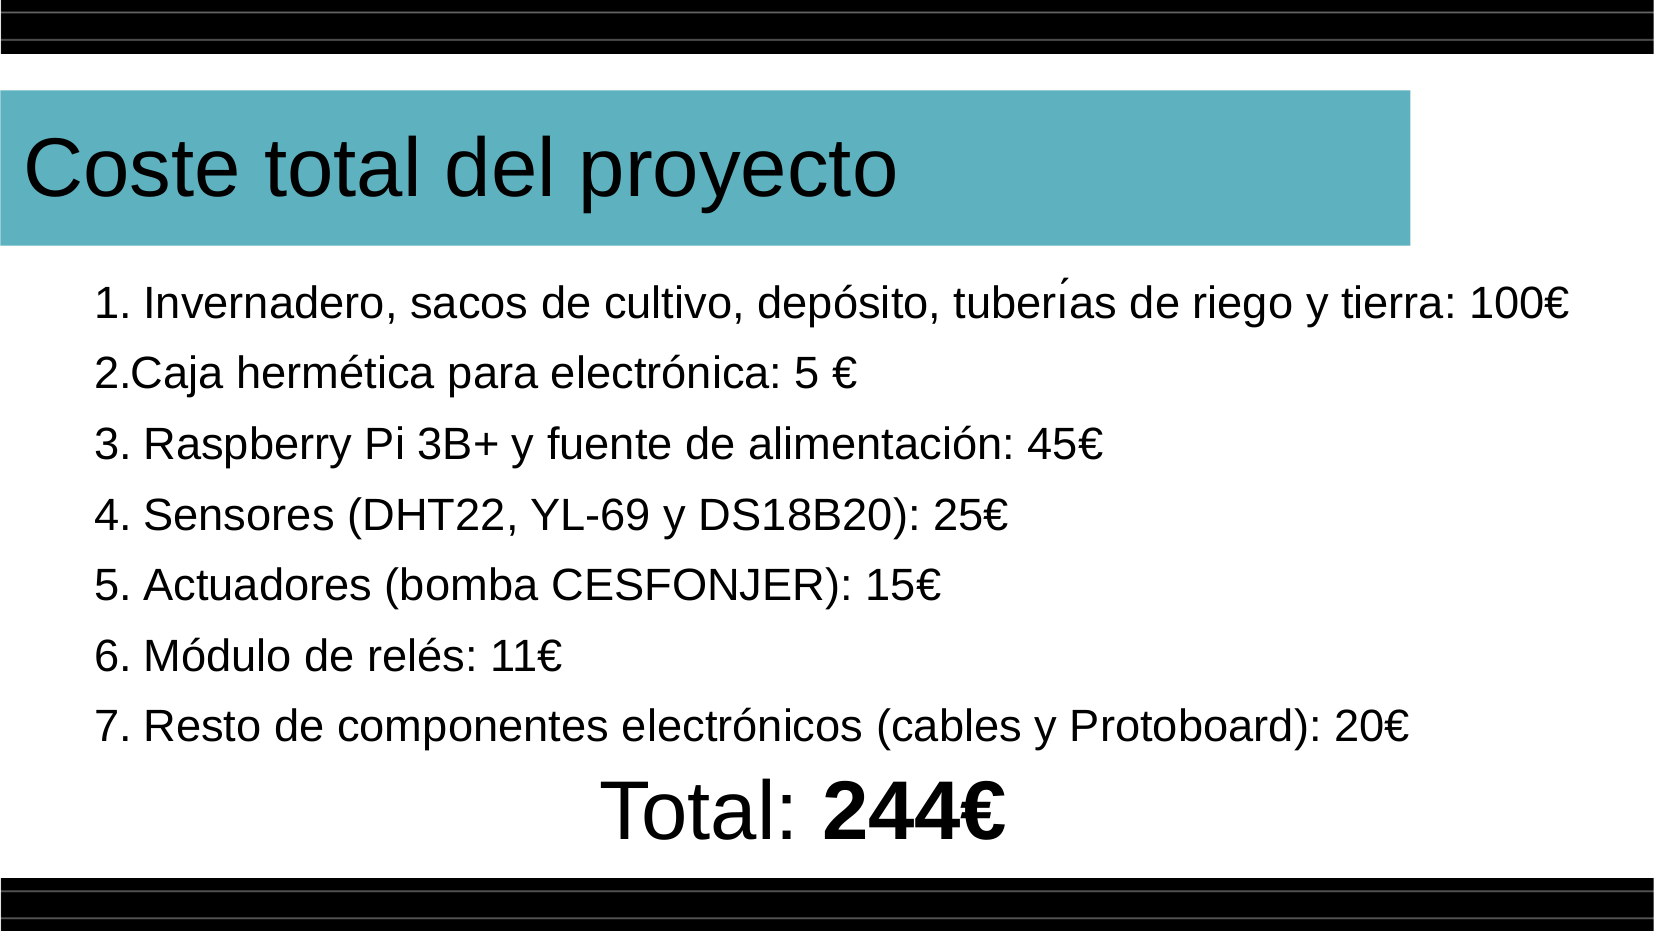

Coste total del proyecto
# Invernadero, sacos de cultivo, depósito, tuberı́as de riego y tierra: 100€
Caja hermética para electrónica: 5 €
 Raspberry Pi 3B+ y fuente de alimentación: 45€
 Sensores (DHT22, YL-69 y DS18B20): 25€
 Actuadores (bomba CESFONJER): 15€
 Módulo de relés: 11€
 Resto de componentes electrónicos (cables y Protoboard): 20€
Total: 244€